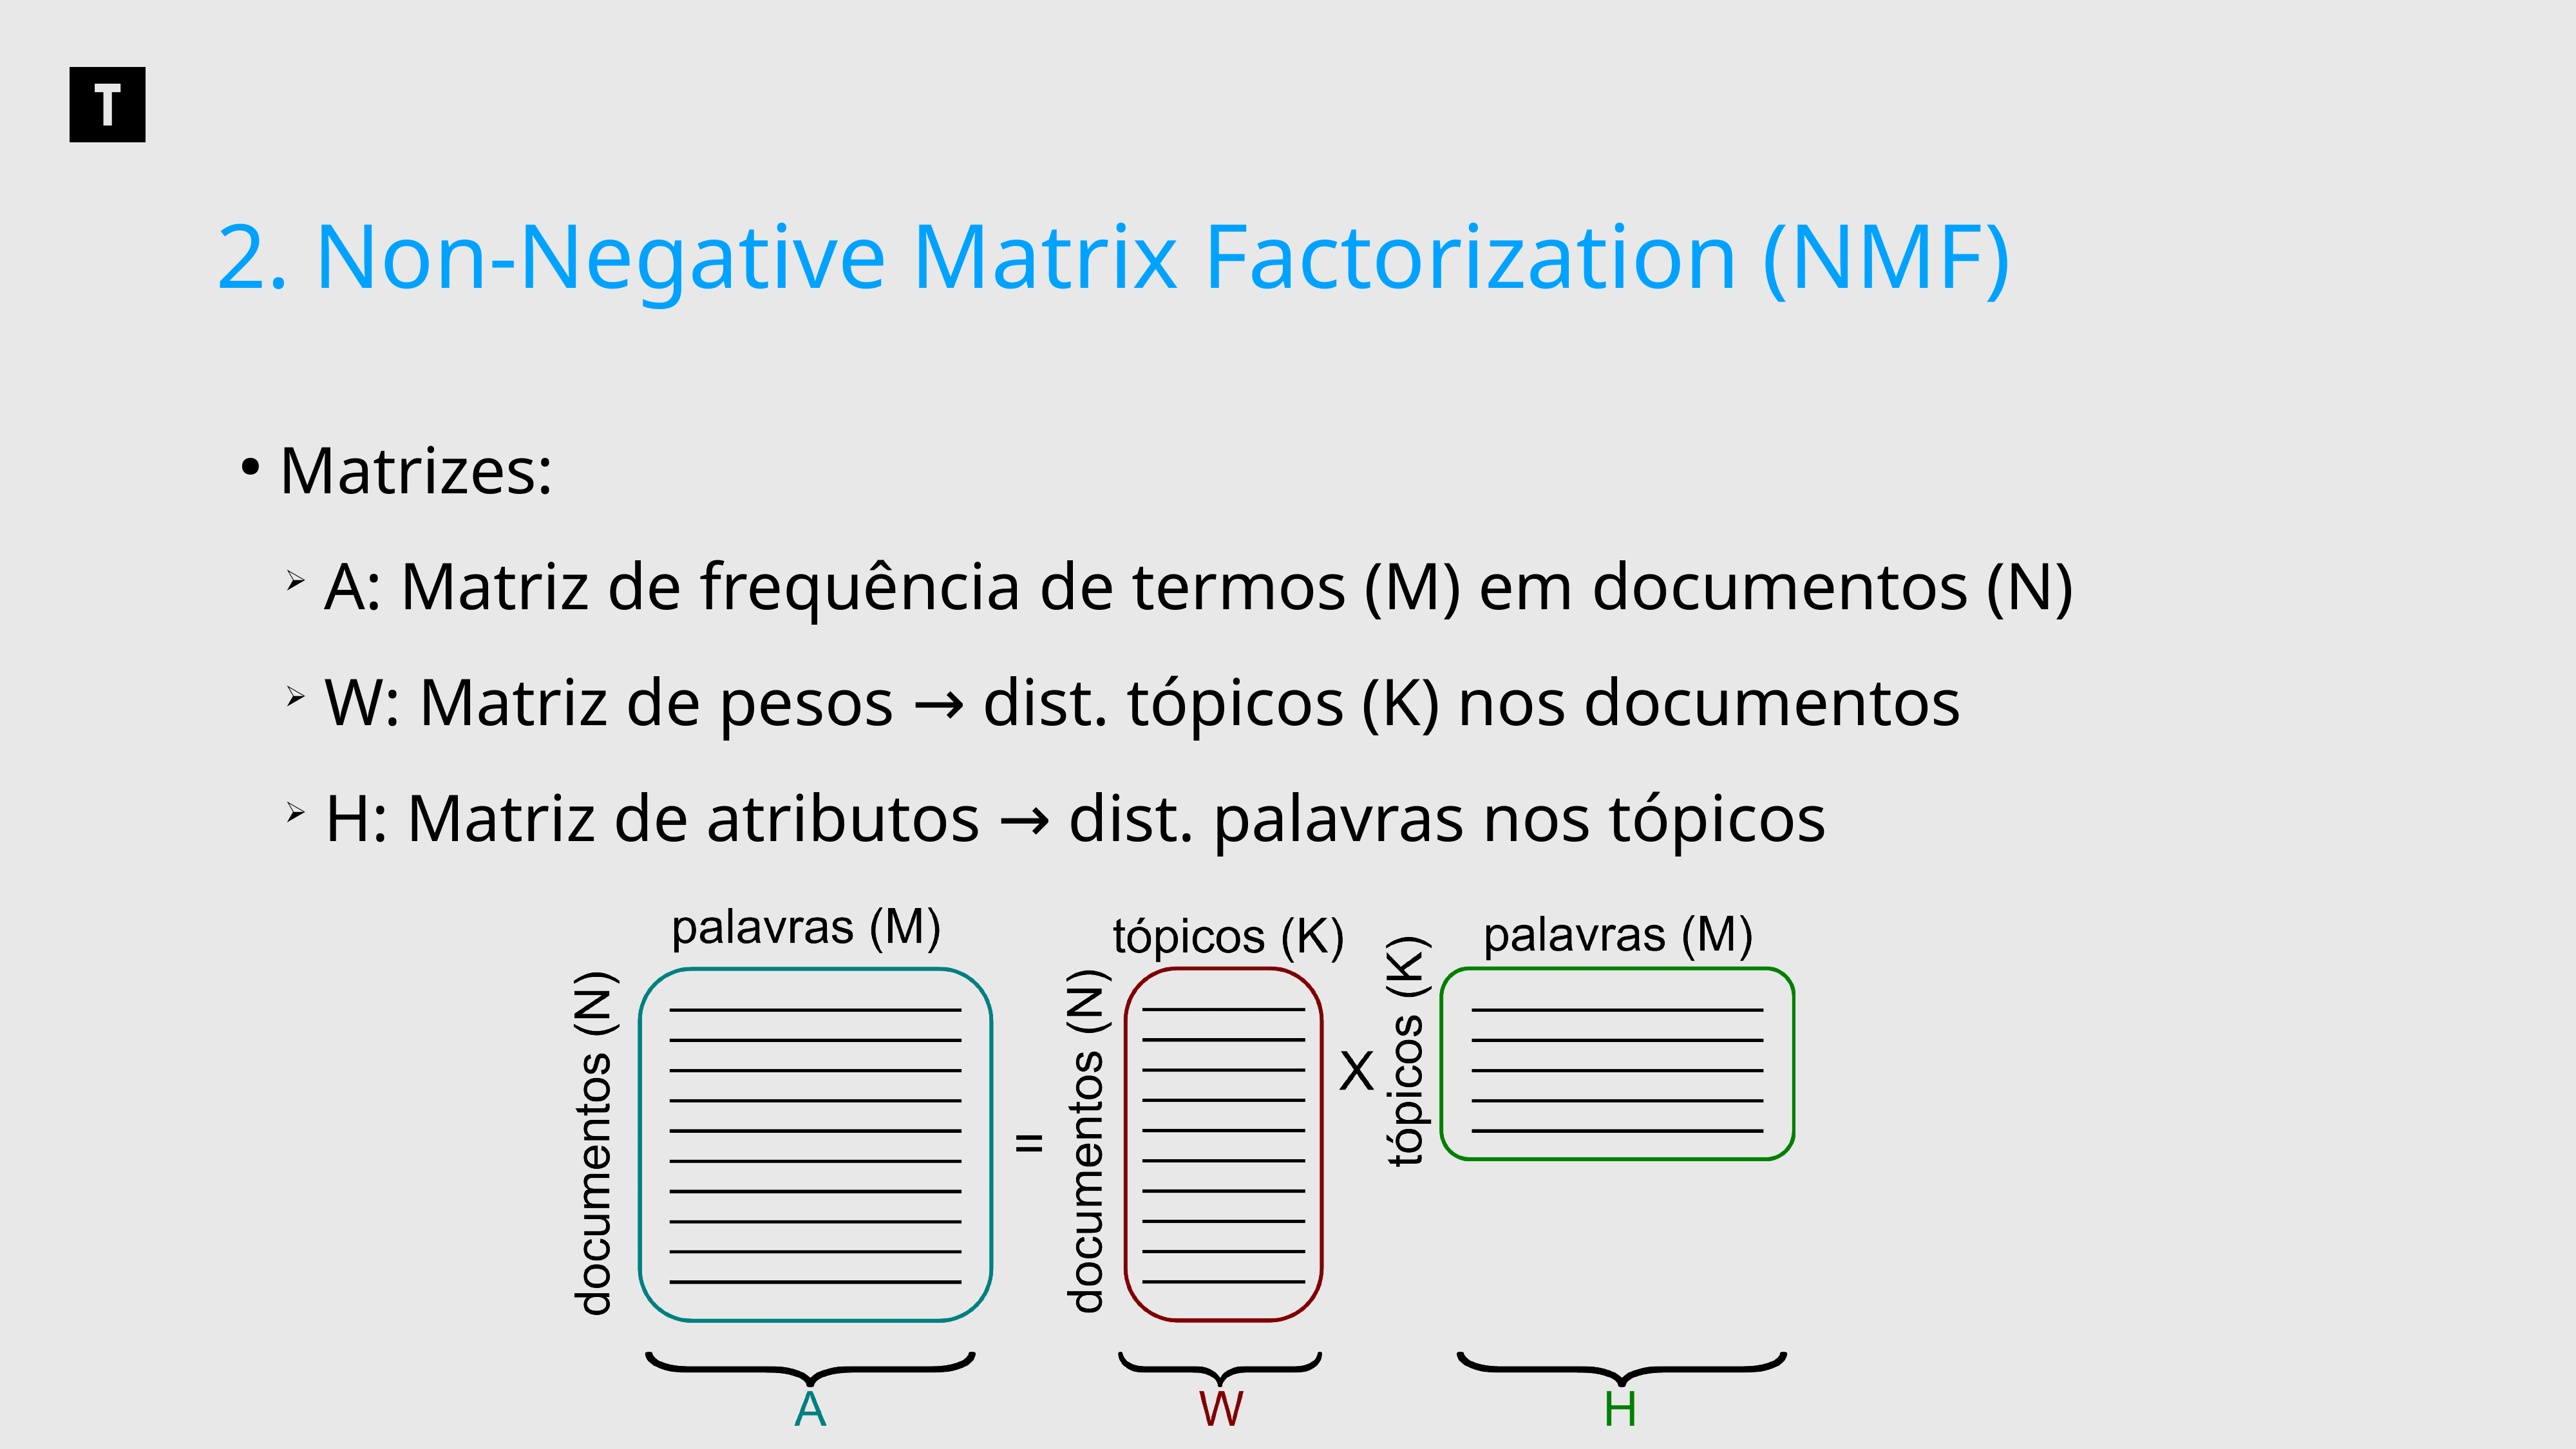

2. Non-Negative Matrix Factorization (NMF)
 Matrizes:
 A: Matriz de frequência de termos (M) em documentos (N)
 W: Matriz de pesos → dist. tópicos (K) nos documentos
 H: Matriz de atributos → dist. palavras nos tópicos